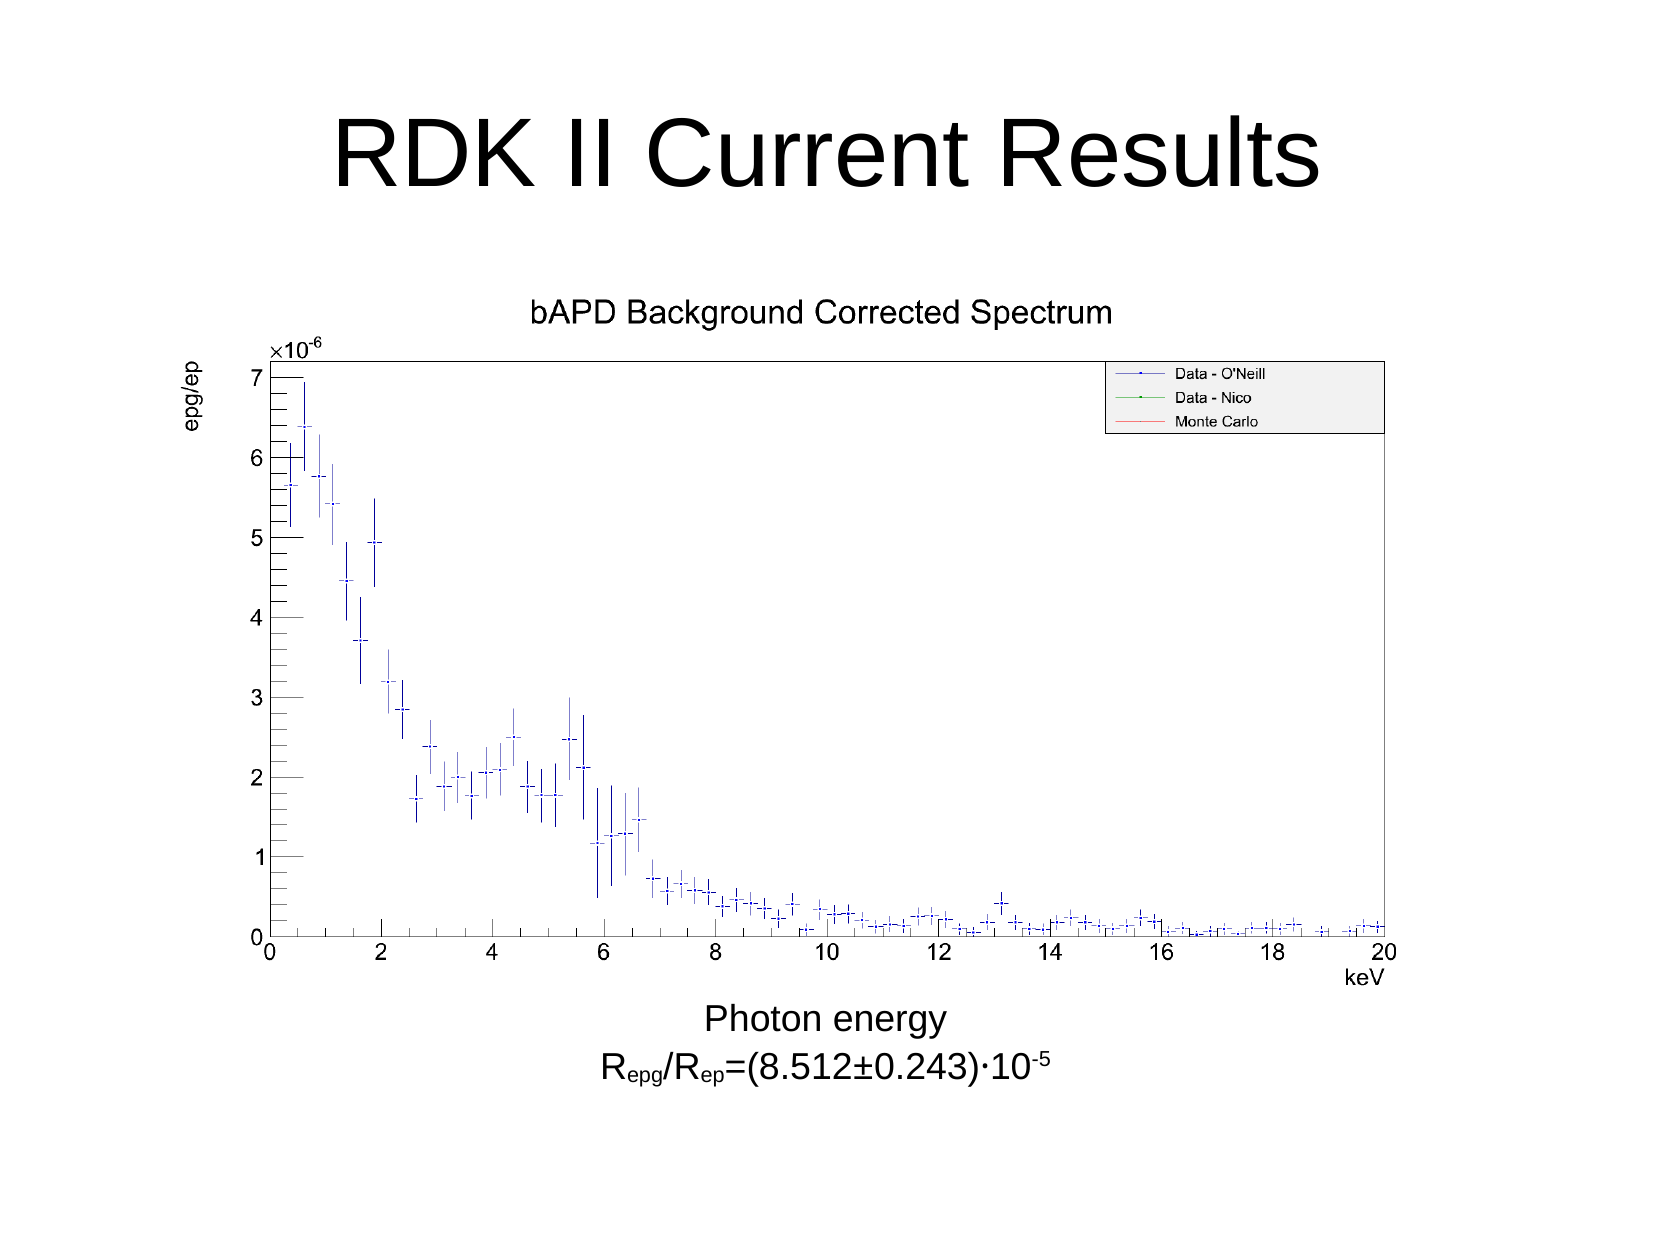

# RDK II Current Results
Photon energy
Repg/Rep=(8.512±0.243)·10-5